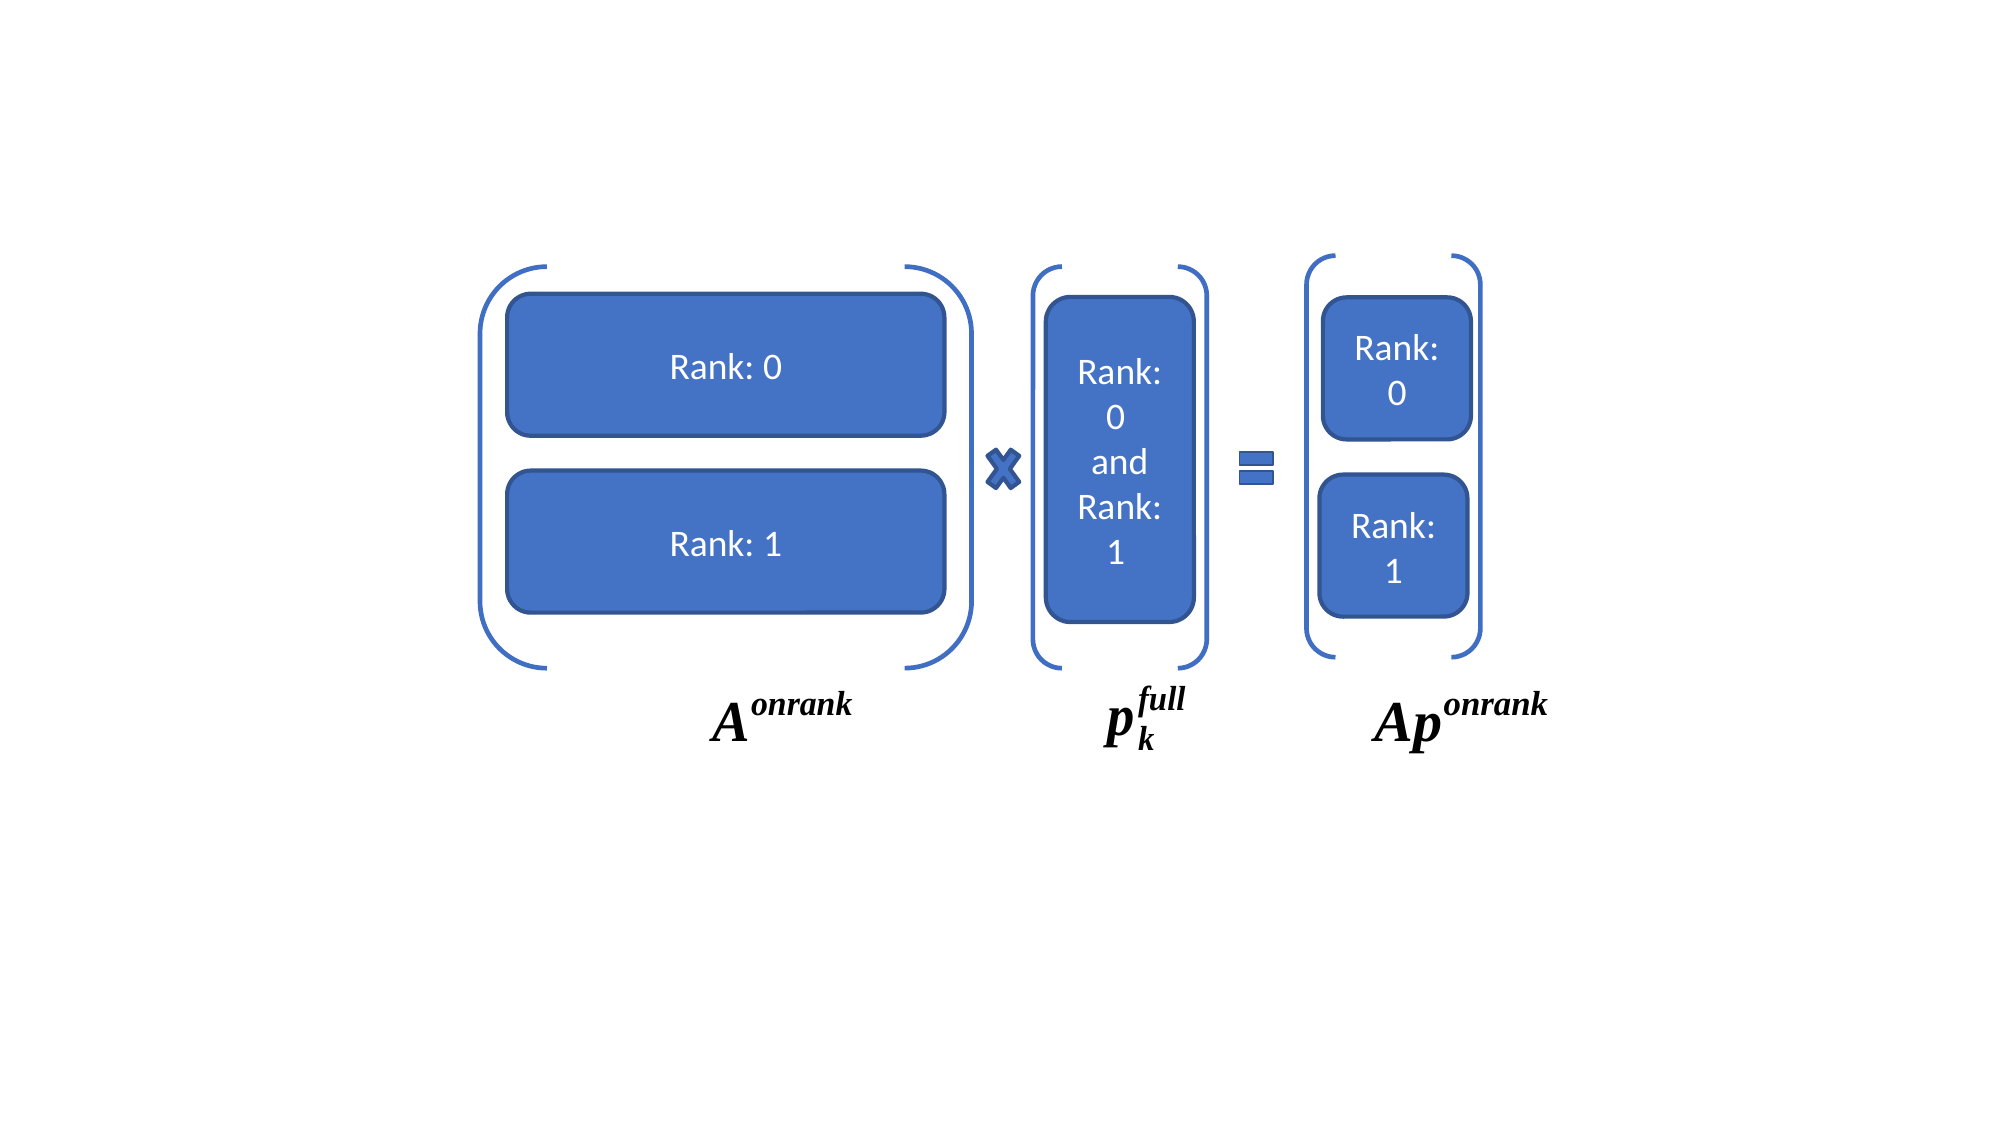

Rank: 0
Rank:
0
and
Rank: 1
Rank:
0
Rank: 1
Rank:
1